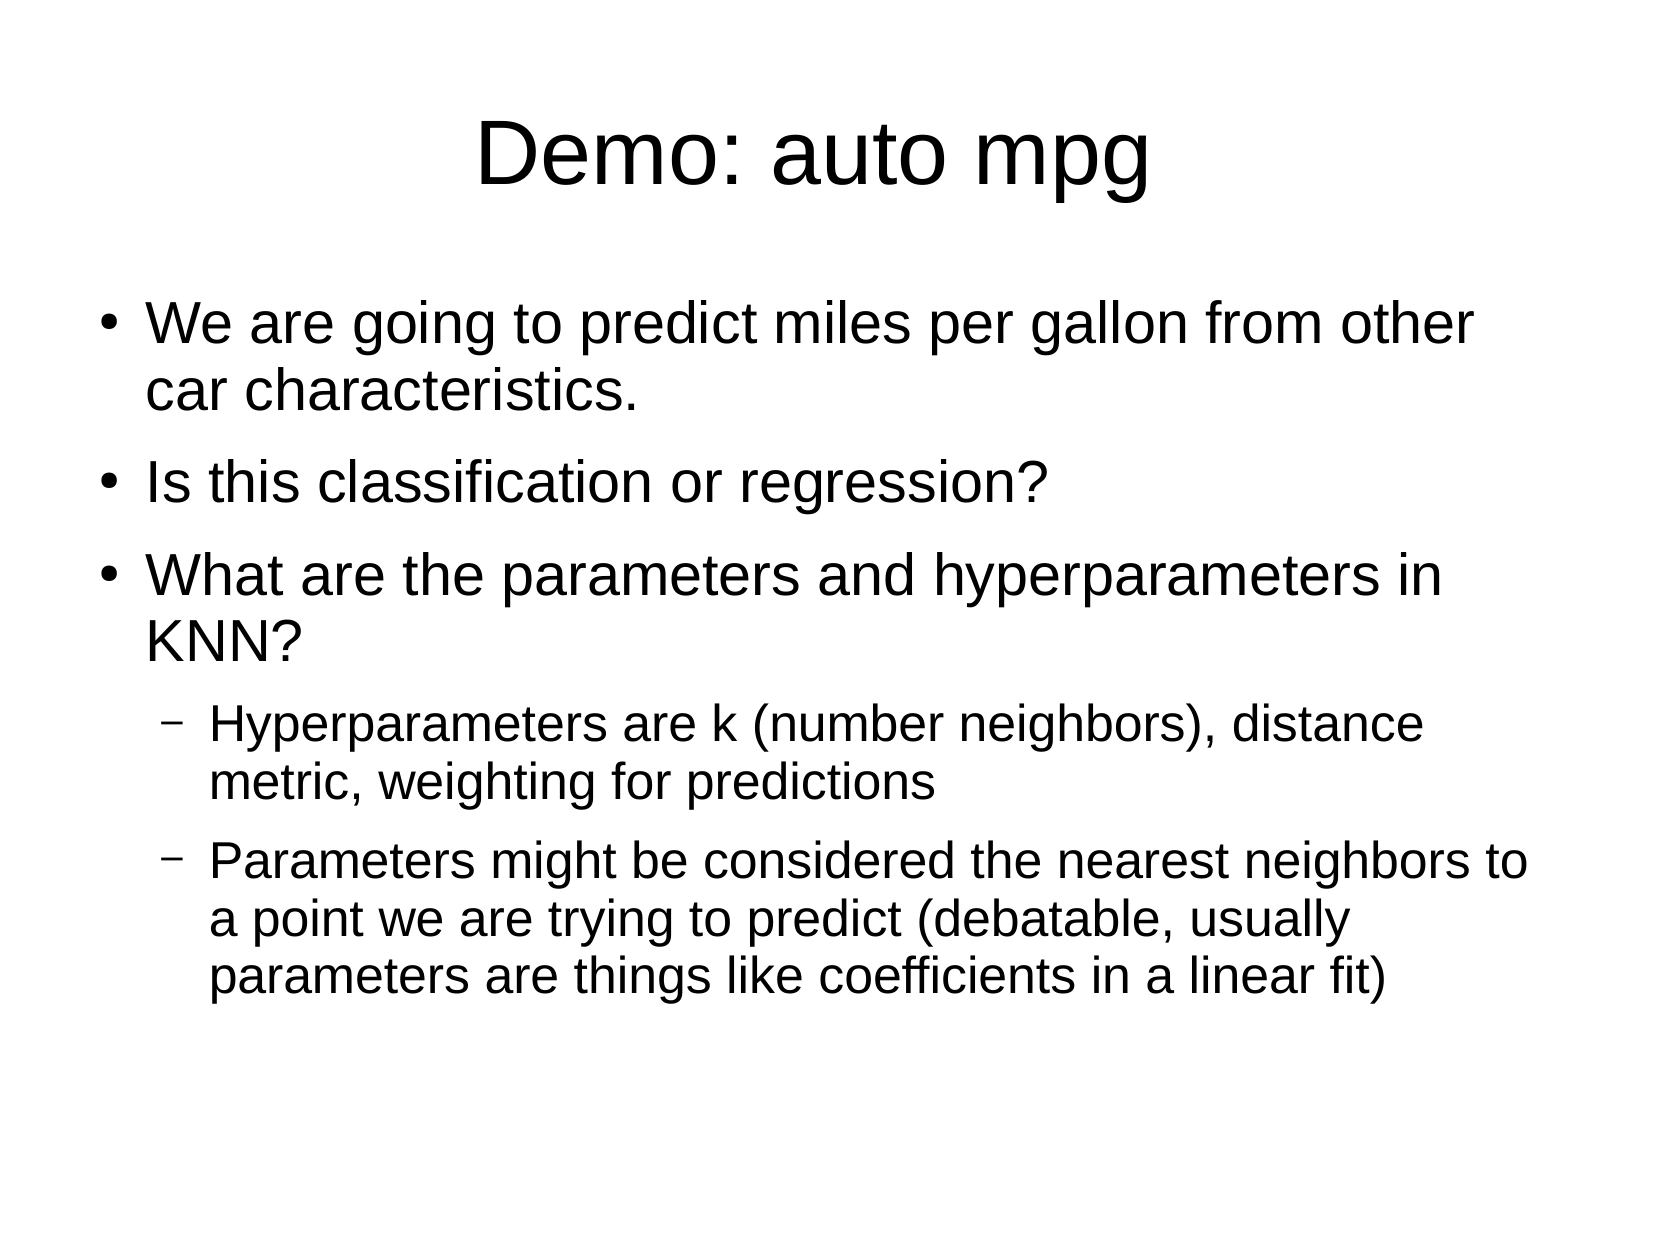

# Demo: auto mpg
We are going to predict miles per gallon from other car characteristics.
Is this classification or regression?
What are the parameters and hyperparameters in KNN?
Hyperparameters are k (number neighbors), distance metric, weighting for predictions
Parameters might be considered the nearest neighbors to a point we are trying to predict (debatable, usually parameters are things like coefficients in a linear fit)